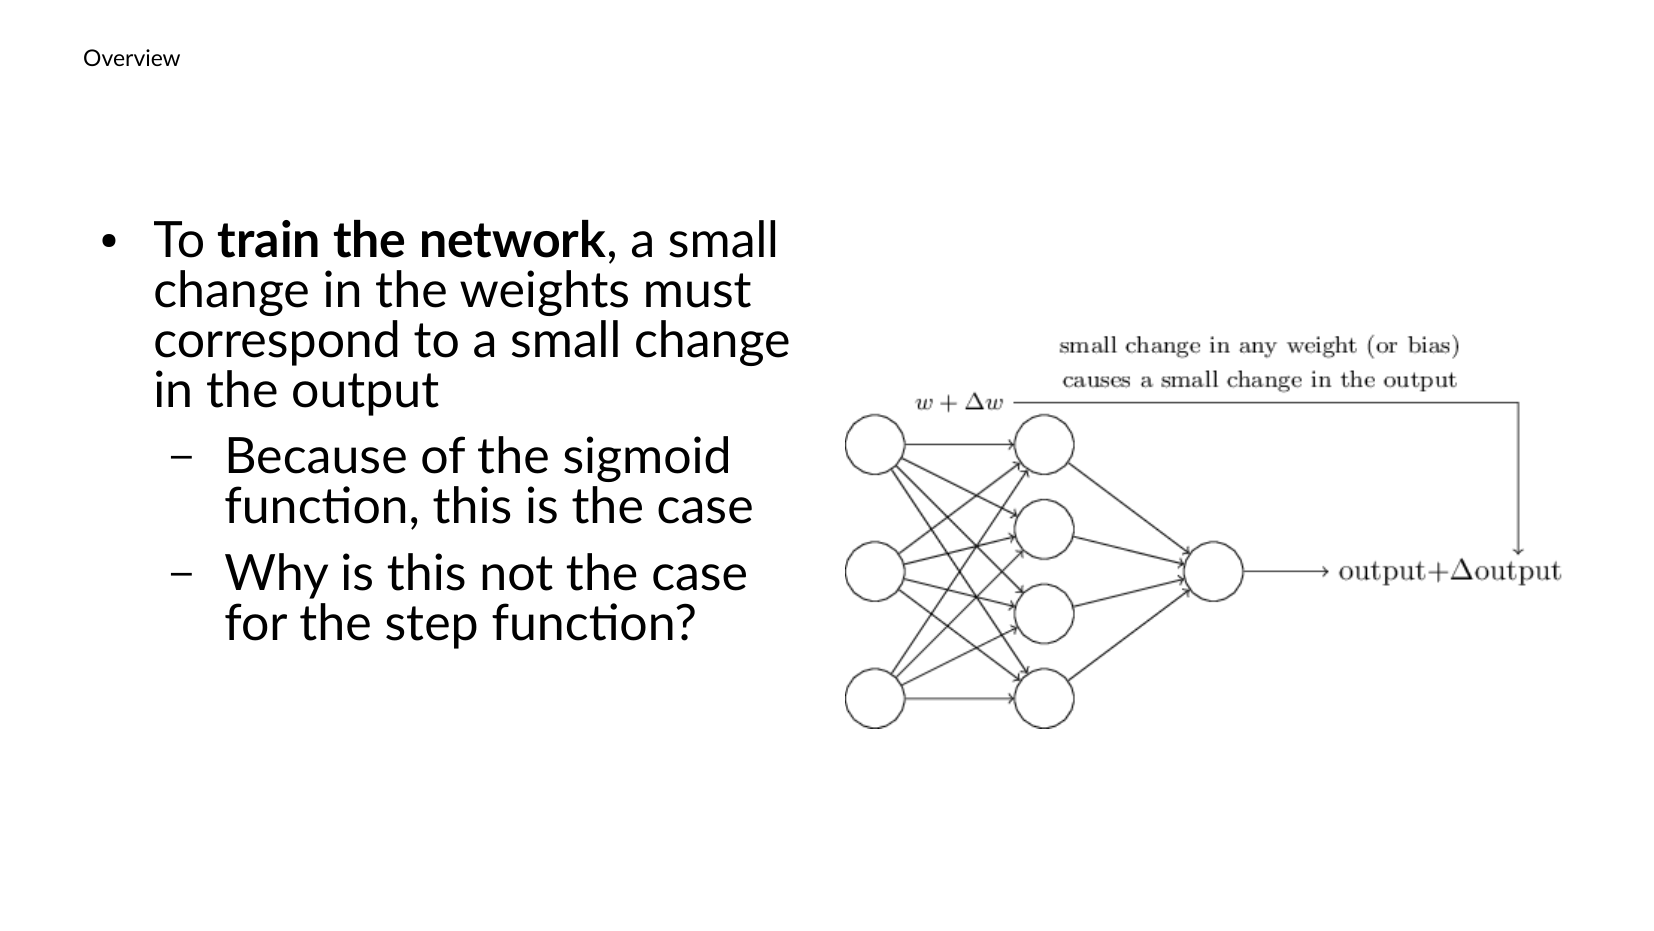

# Overview
To train the network, a small change in the weights must correspond to a small change in the output
Because of the sigmoid function, this is the case
Why is this not the case for the step function?